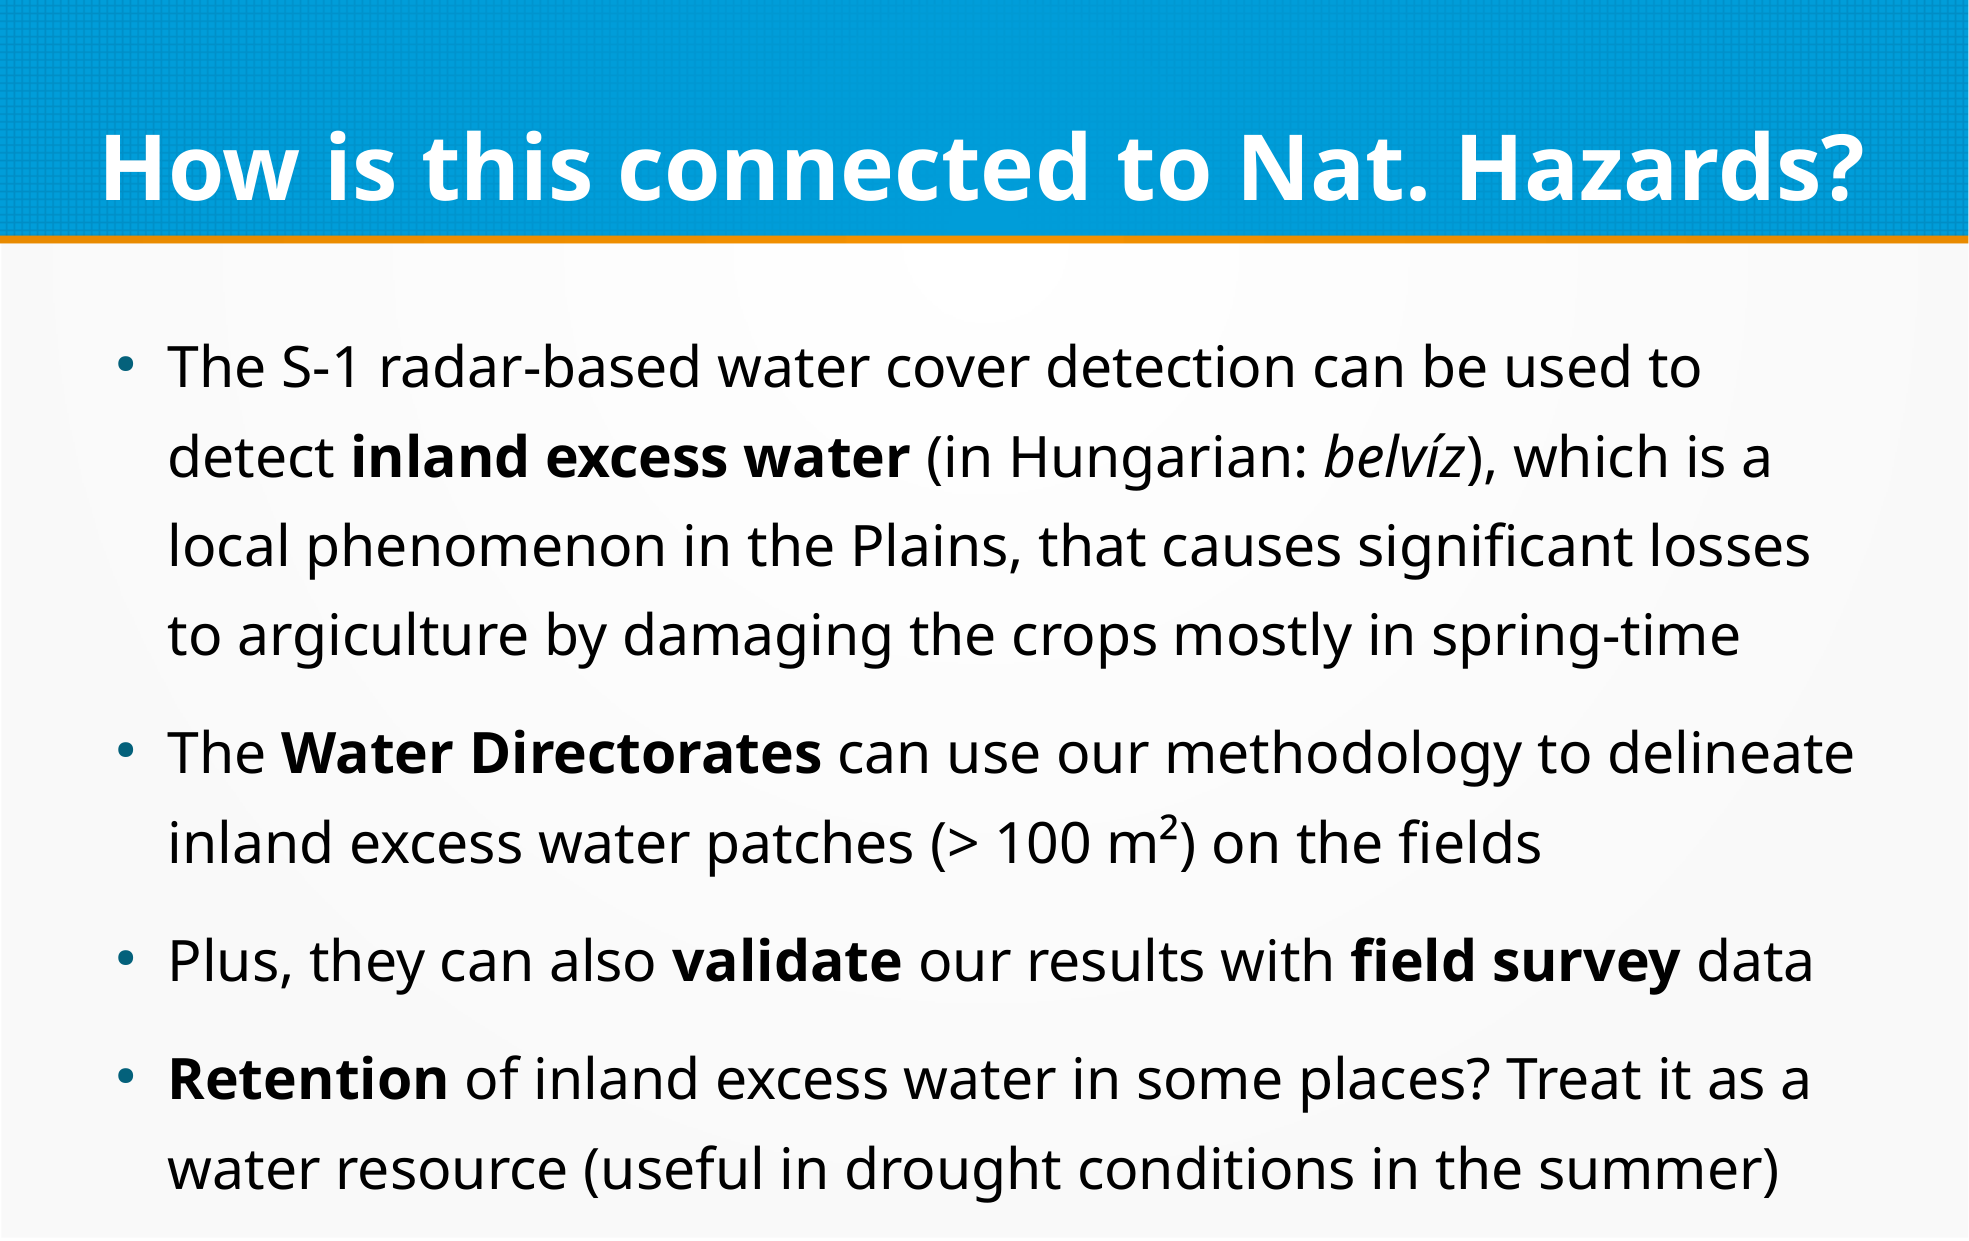

# How is this connected to Nat. Hazards?
The S-1 radar-based water cover detection can be used to detect inland excess water (in Hungarian: belvíz), which is a local phenomenon in the Plains, that causes significant losses to argiculture by damaging the crops mostly in spring-time
The Water Directorates can use our methodology to delineate inland excess water patches (> 100 m²) on the fields
Plus, they can also validate our results with field survey data
Retention of inland excess water in some places? Treat it as a water resource (useful in drought conditions in the summer)